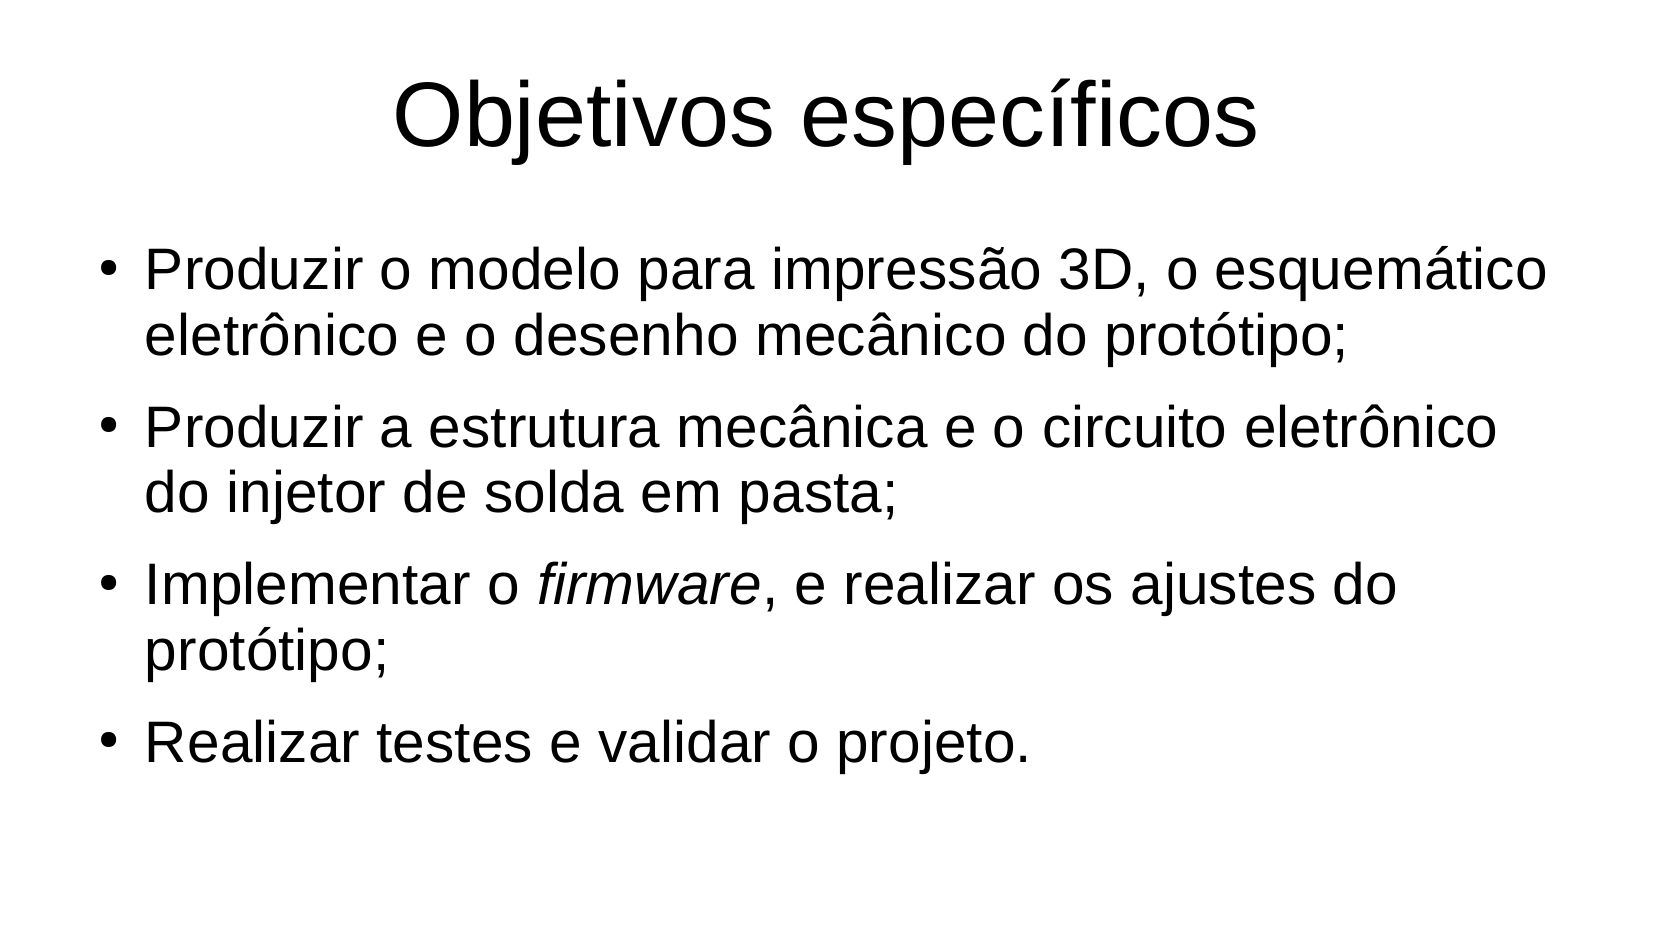

# Objetivos específicos
Produzir o modelo para impressão 3D, o esquemático eletrônico e o desenho mecânico do protótipo;
Produzir a estrutura mecânica e o circuito eletrônico do injetor de solda em pasta;
Implementar o firmware, e realizar os ajustes do protótipo;
Realizar testes e validar o projeto.